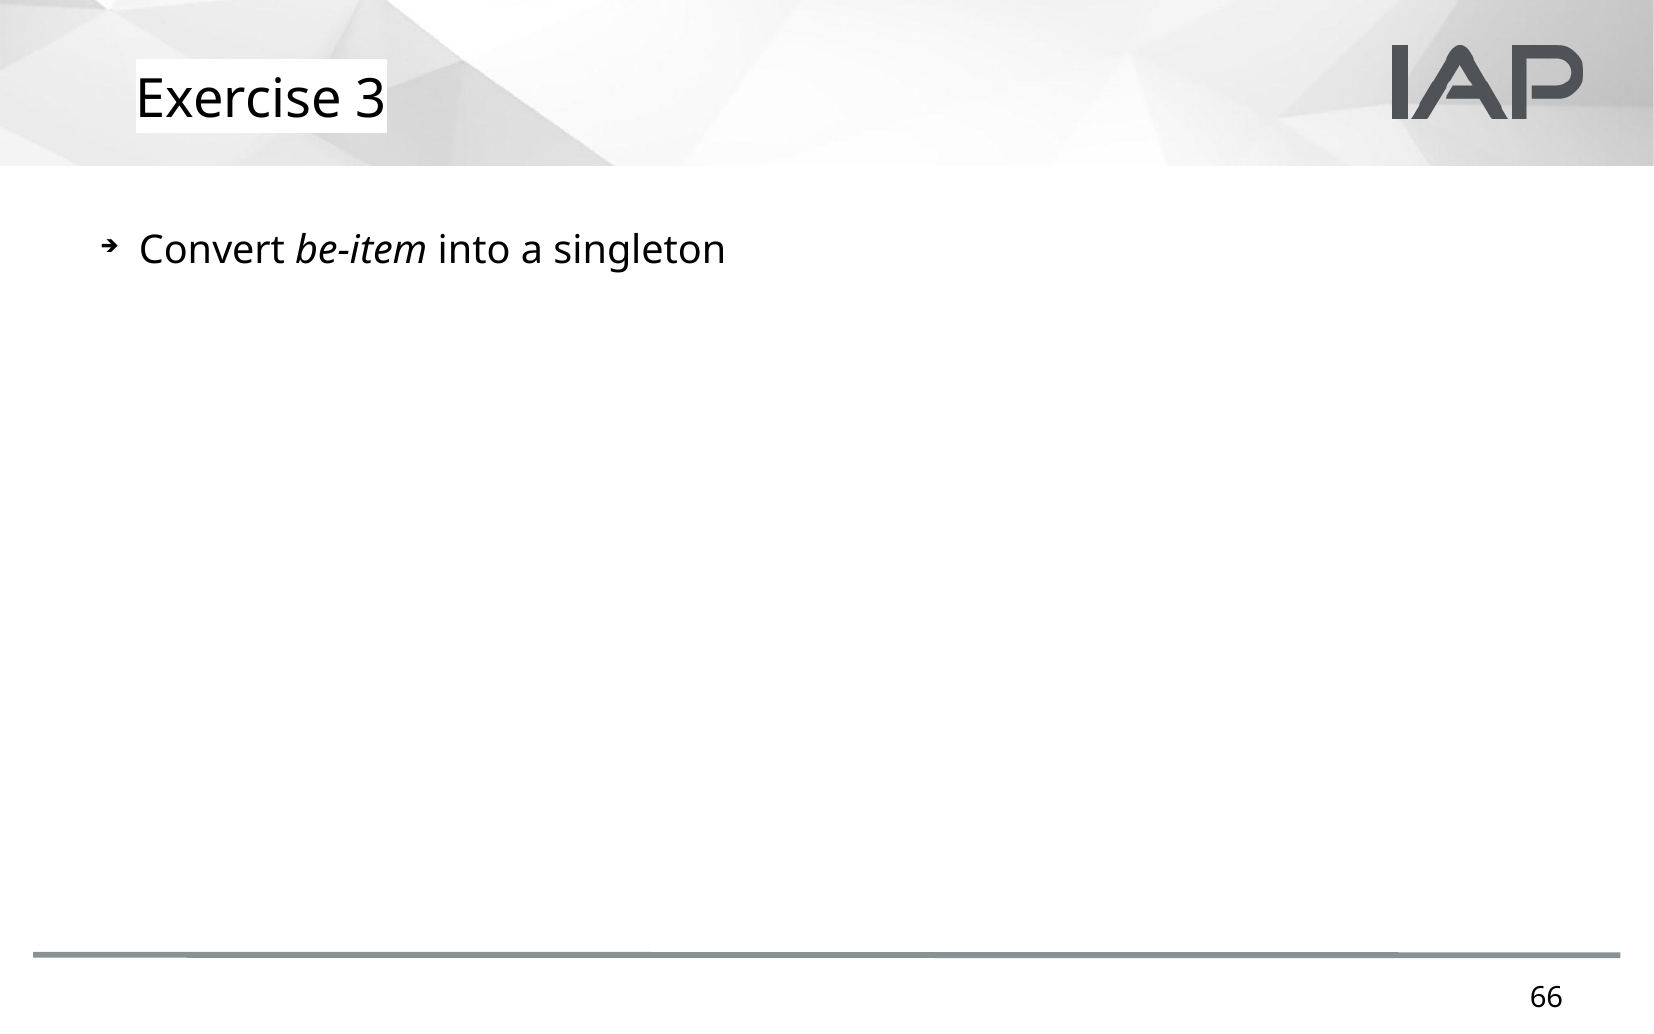

# Exercise 3
Convert be-item into a singleton
66